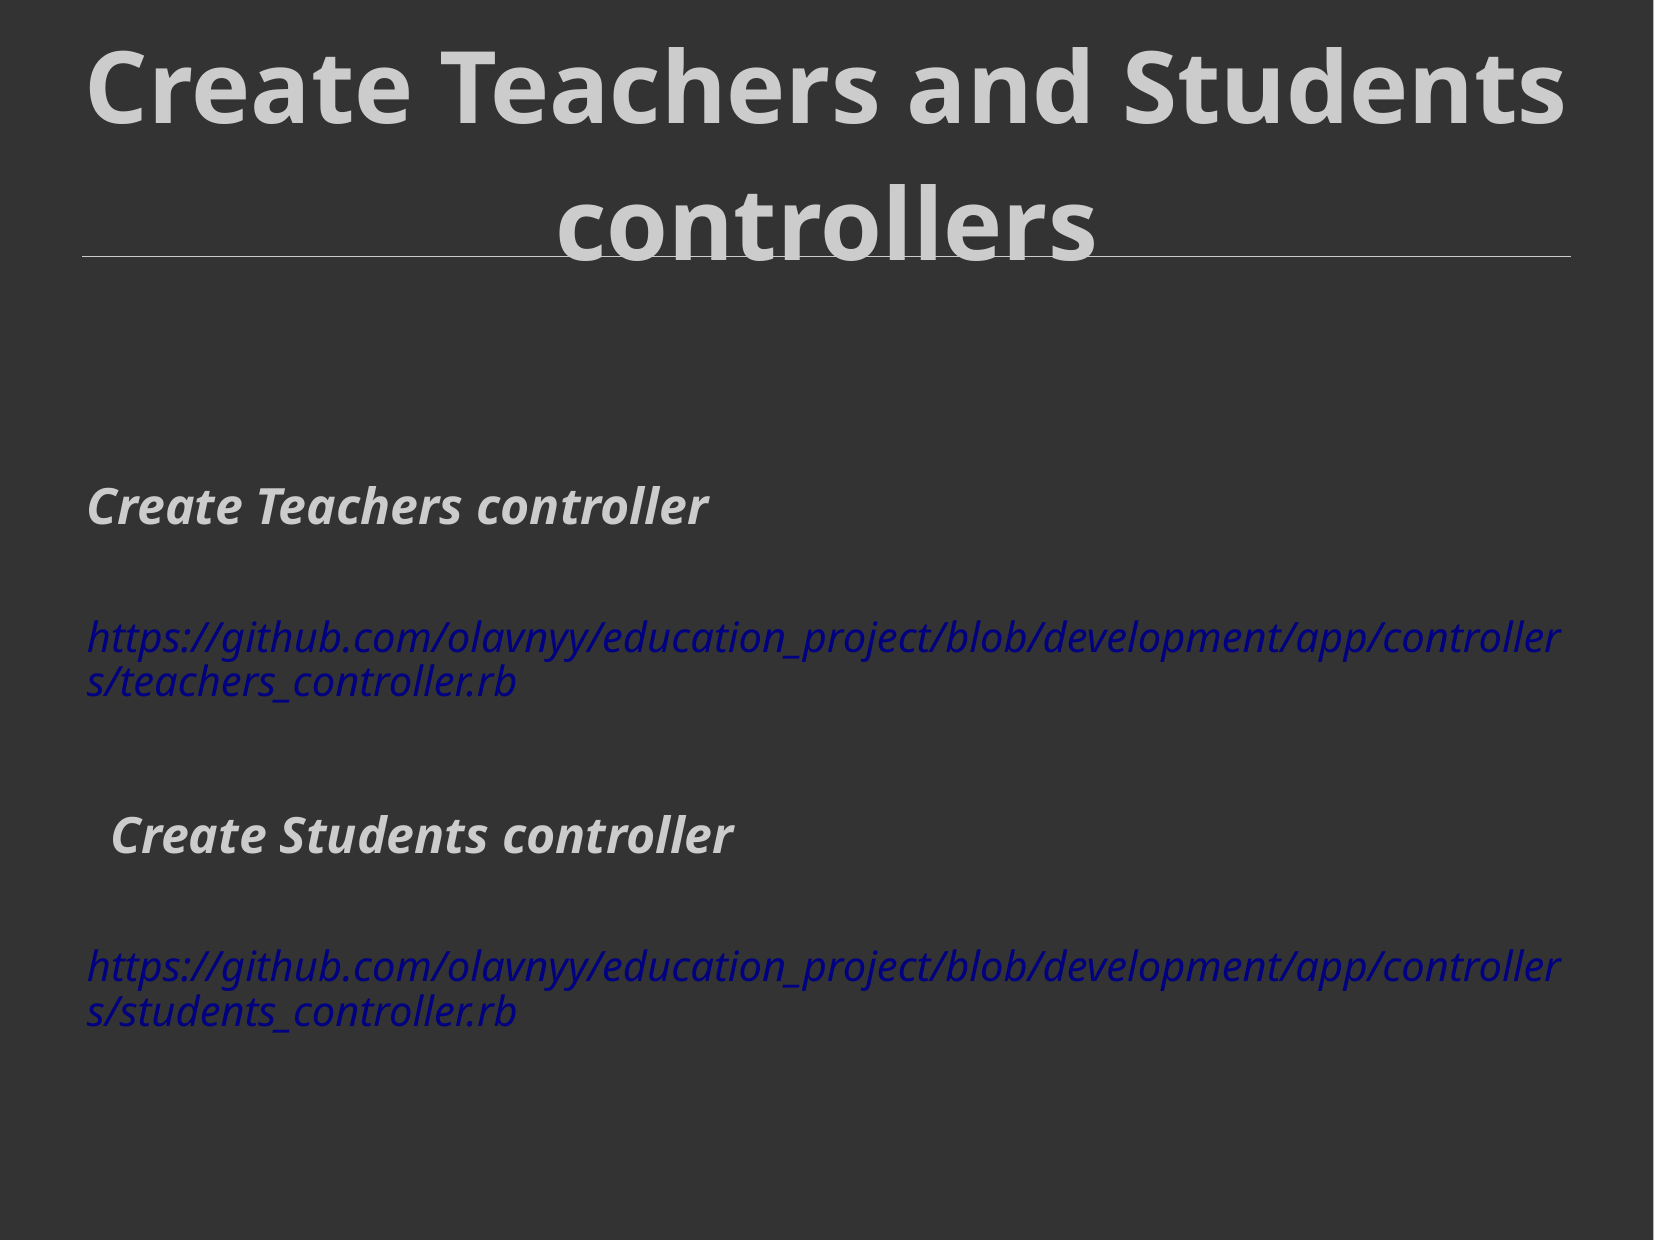

# Create Teachers and Students controllers
Create Teachers controller
https://github.com/olavnyy/education_project/blob/development/app/controllers/teachers_controller.rb
Create Students controller
https://github.com/olavnyy/education_project/blob/development/app/controllers/students_controller.rb